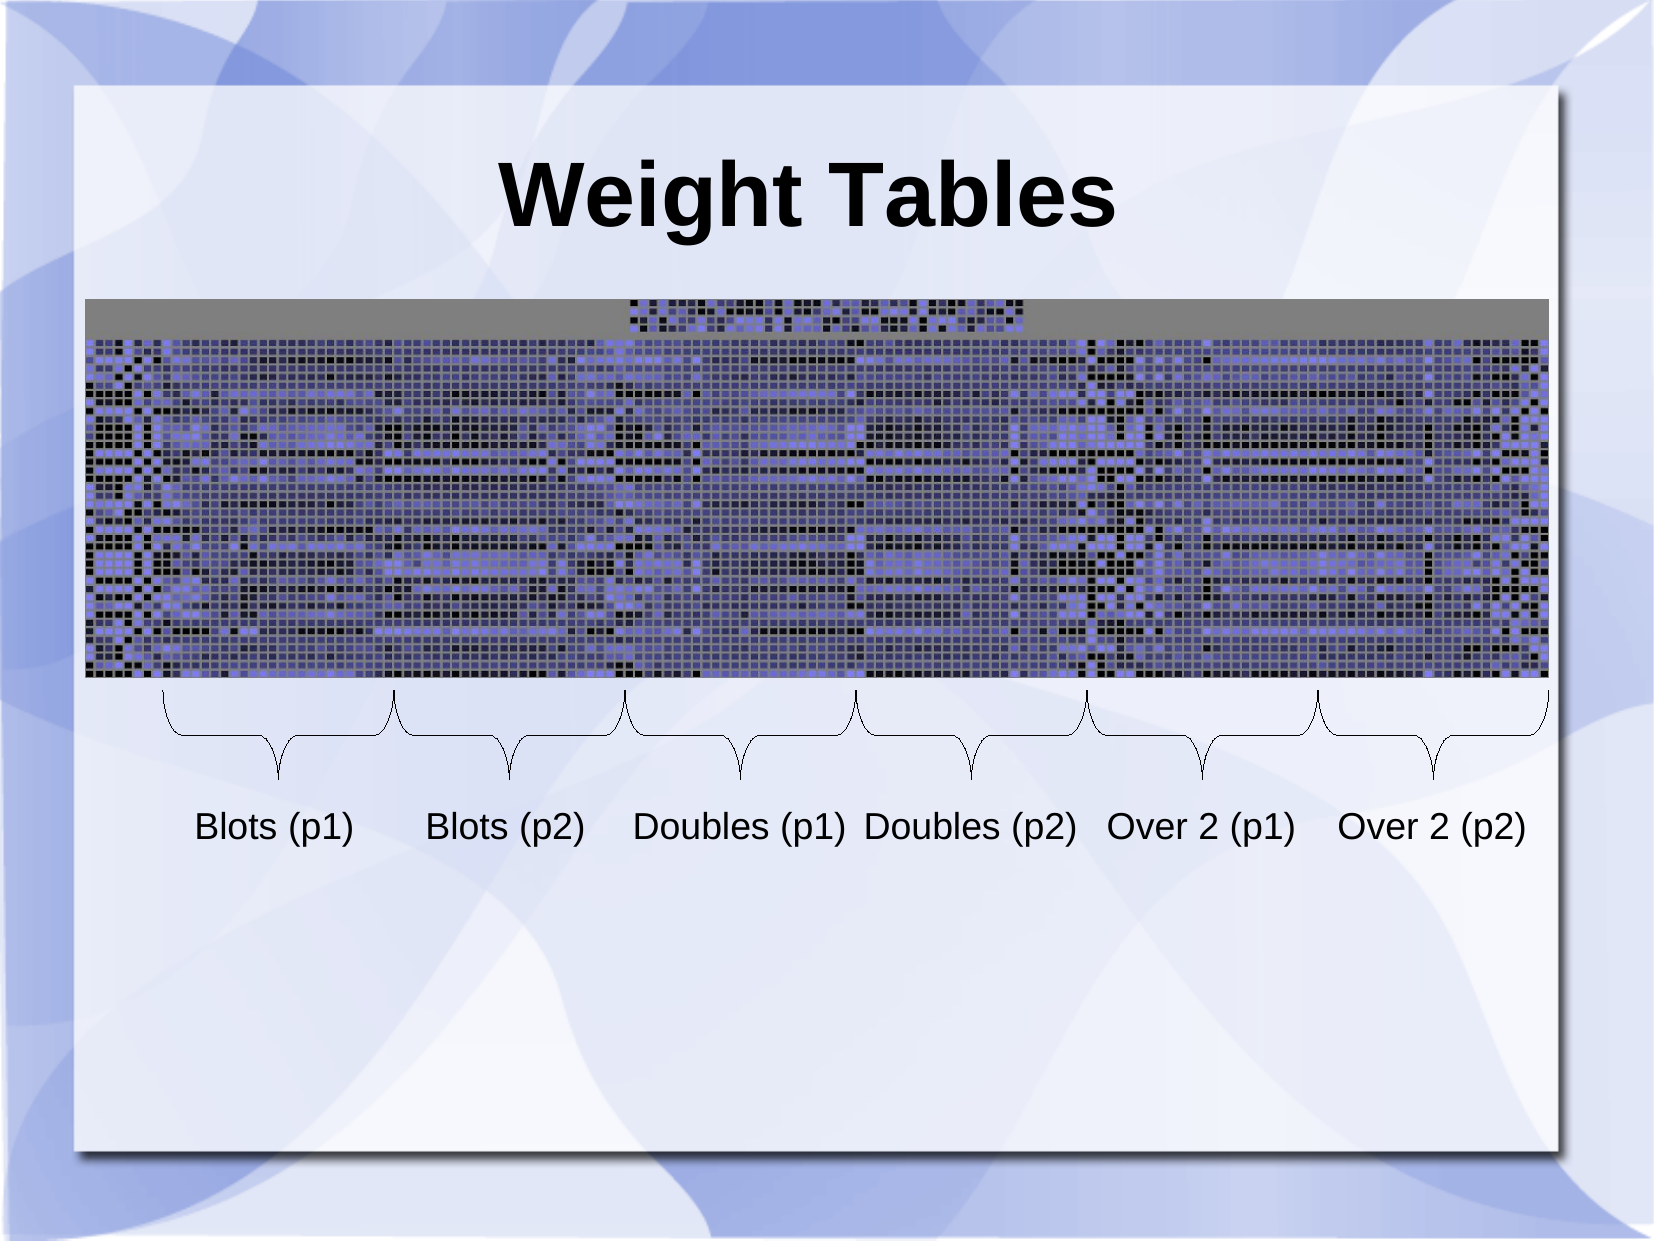

# Weight Tables
Blots (p1)
Blots (p2)
Doubles (p1)
Doubles (p2)
Over 2 (p1)
Over 2 (p2)